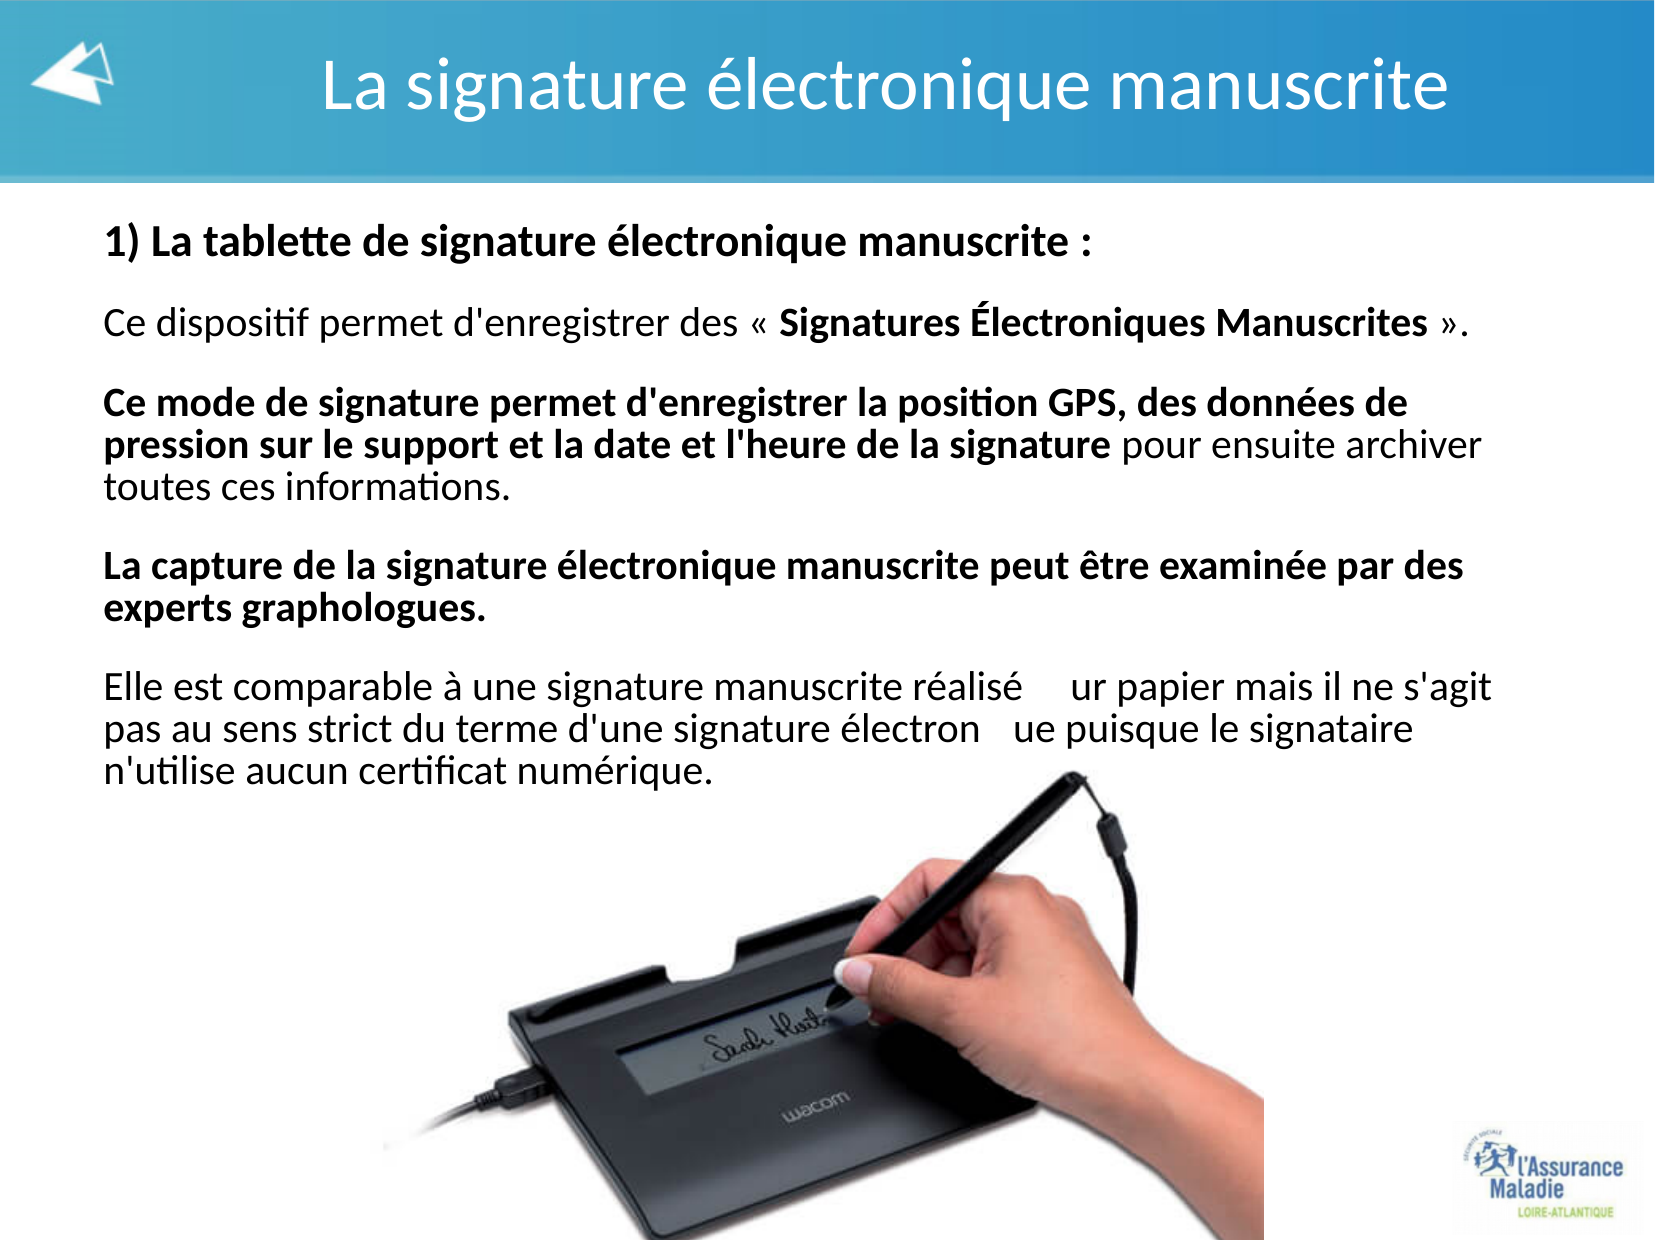

# La signature électronique manuscrite
 La tablette de signature électronique manuscrite :
Ce dispositif permet d'enregistrer des « Signatures Électroniques Manuscrites ».
Ce mode de signature permet d'enregistrer la position GPS, des données de pression sur le support et la date et l'heure de la signature pour ensuite archiver toutes ces informations.
La capture de la signature électronique manuscrite peut être examinée par des experts graphologues.
Elle est comparable à une signature manuscrite réalisée sur papier mais il ne s'agit pas au sens strict du terme d'une signature électronique puisque le signataire n'utilise aucun certificat numérique.